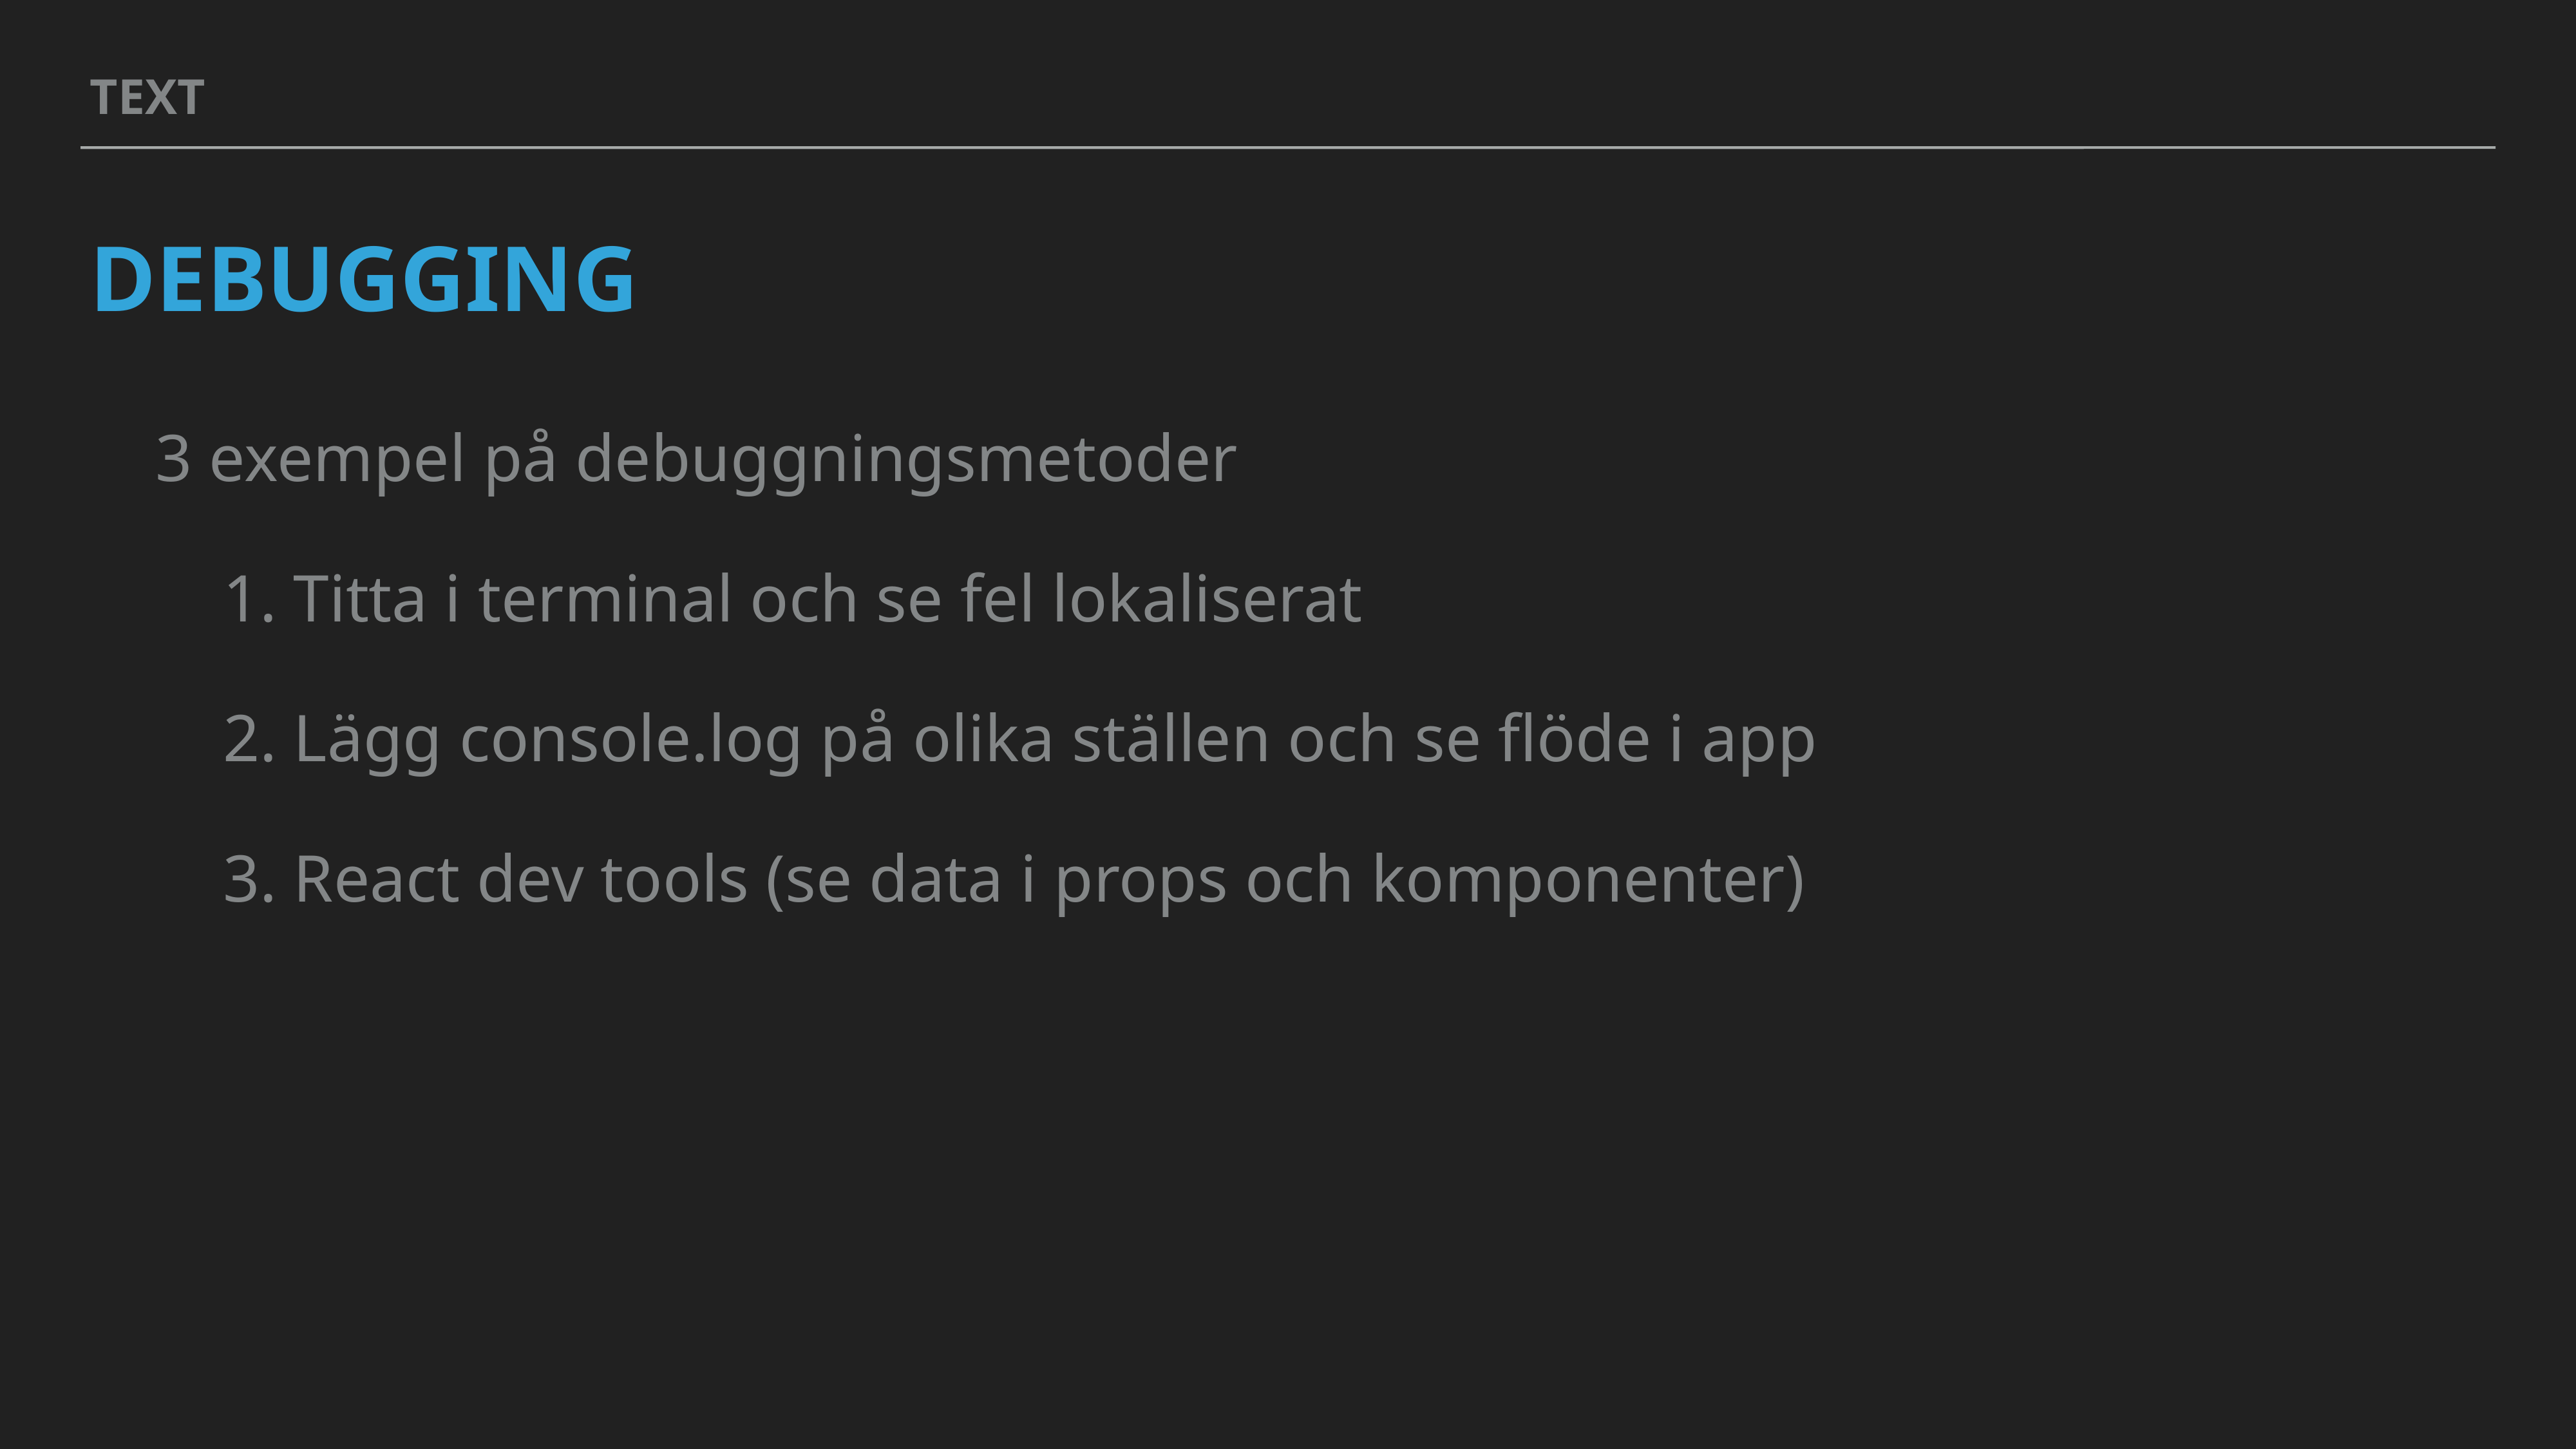

Debugging
3 exempel på debuggningsmetoder
1. Titta i terminal och se fel lokaliserat
2. Lägg console.log på olika ställen och se flöde i app
3. React dev tools (se data i props och komponenter)